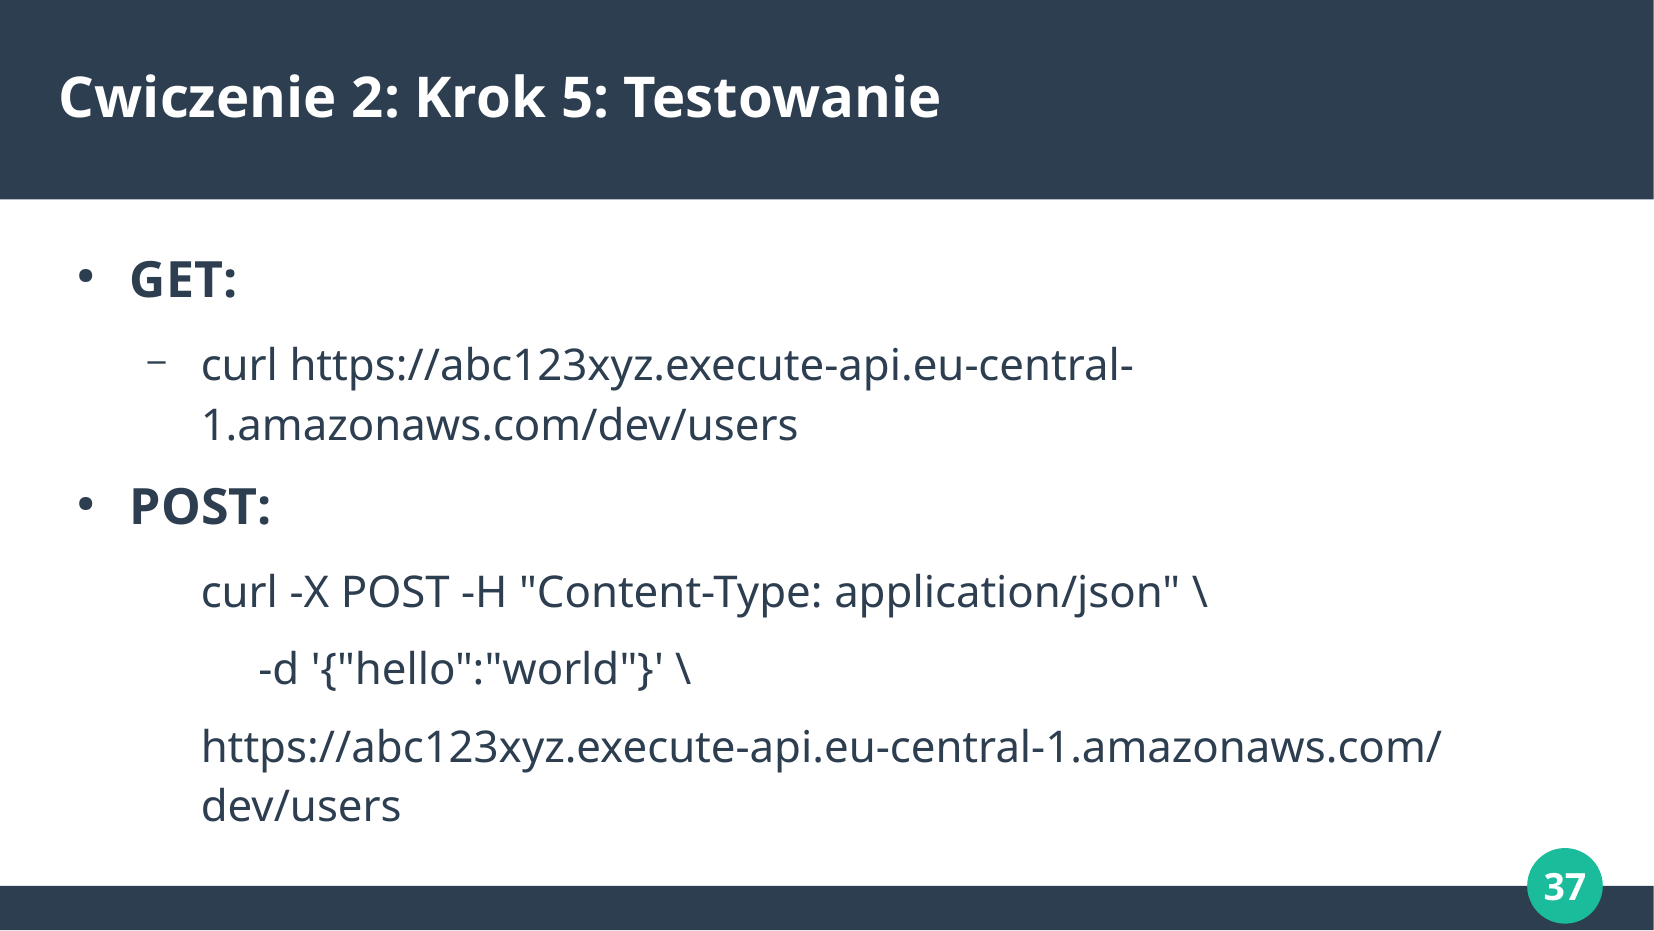

# Cwiczenie 2: Krok 5: Testowanie
GET:
curl https://abc123xyz.execute-api.eu-central-1.amazonaws.com/dev/users
POST:
curl -X POST -H "Content-Type: application/json" \
 -d '{"hello":"world"}' \
https://abc123xyz.execute-api.eu-central-1.amazonaws.com/dev/users